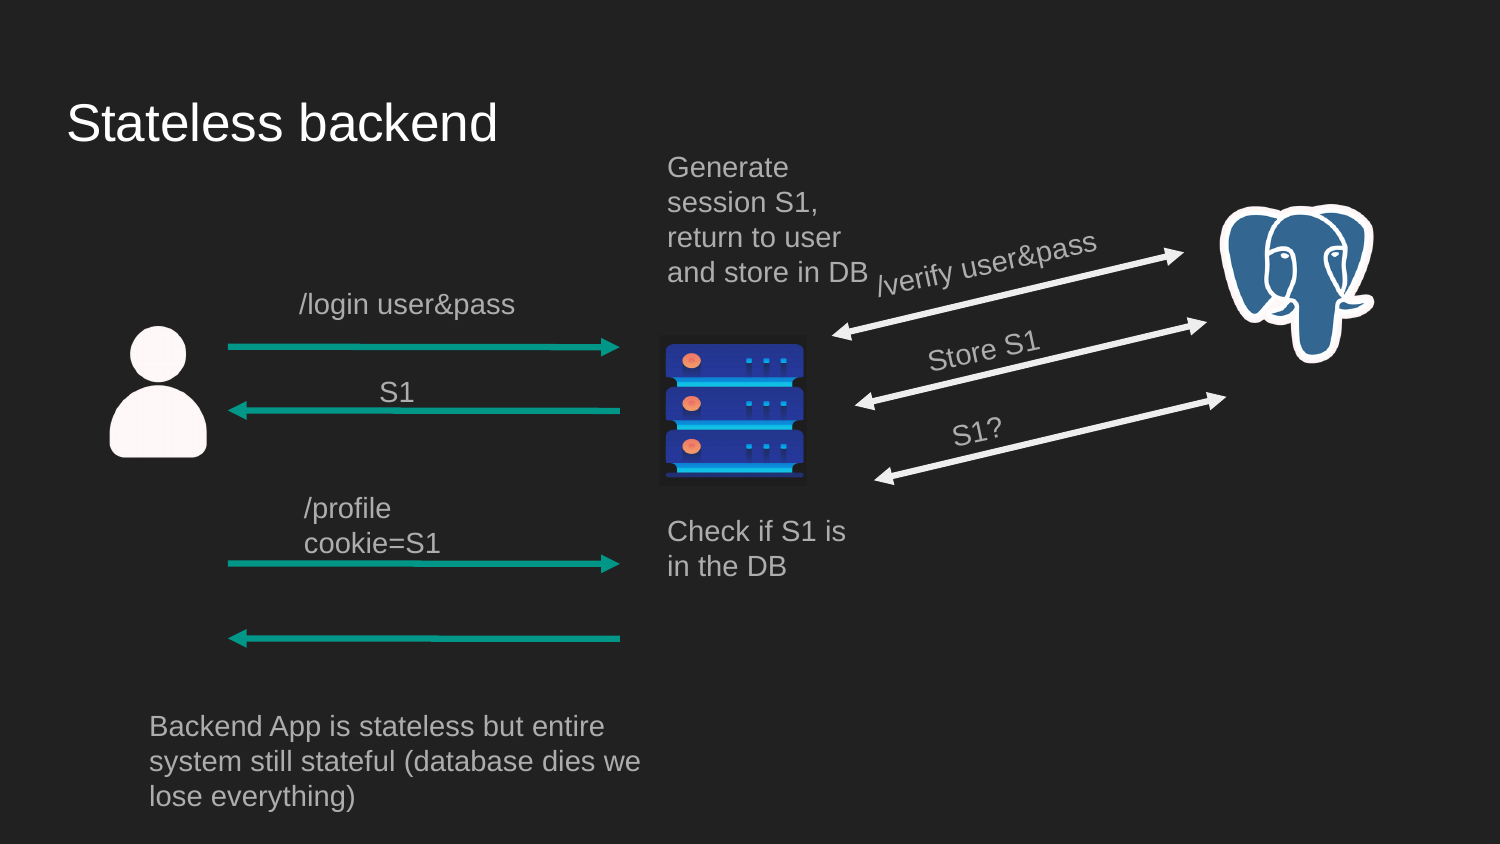

# Stateless backend
Generate session S1, return to user and store in DB
/verify user&pass
/login user&pass
Store S1
S1
S1?
/profile
cookie=S1
Check if S1 is in the DB
Backend App is stateless but entire system still stateful (database dies we lose everything)